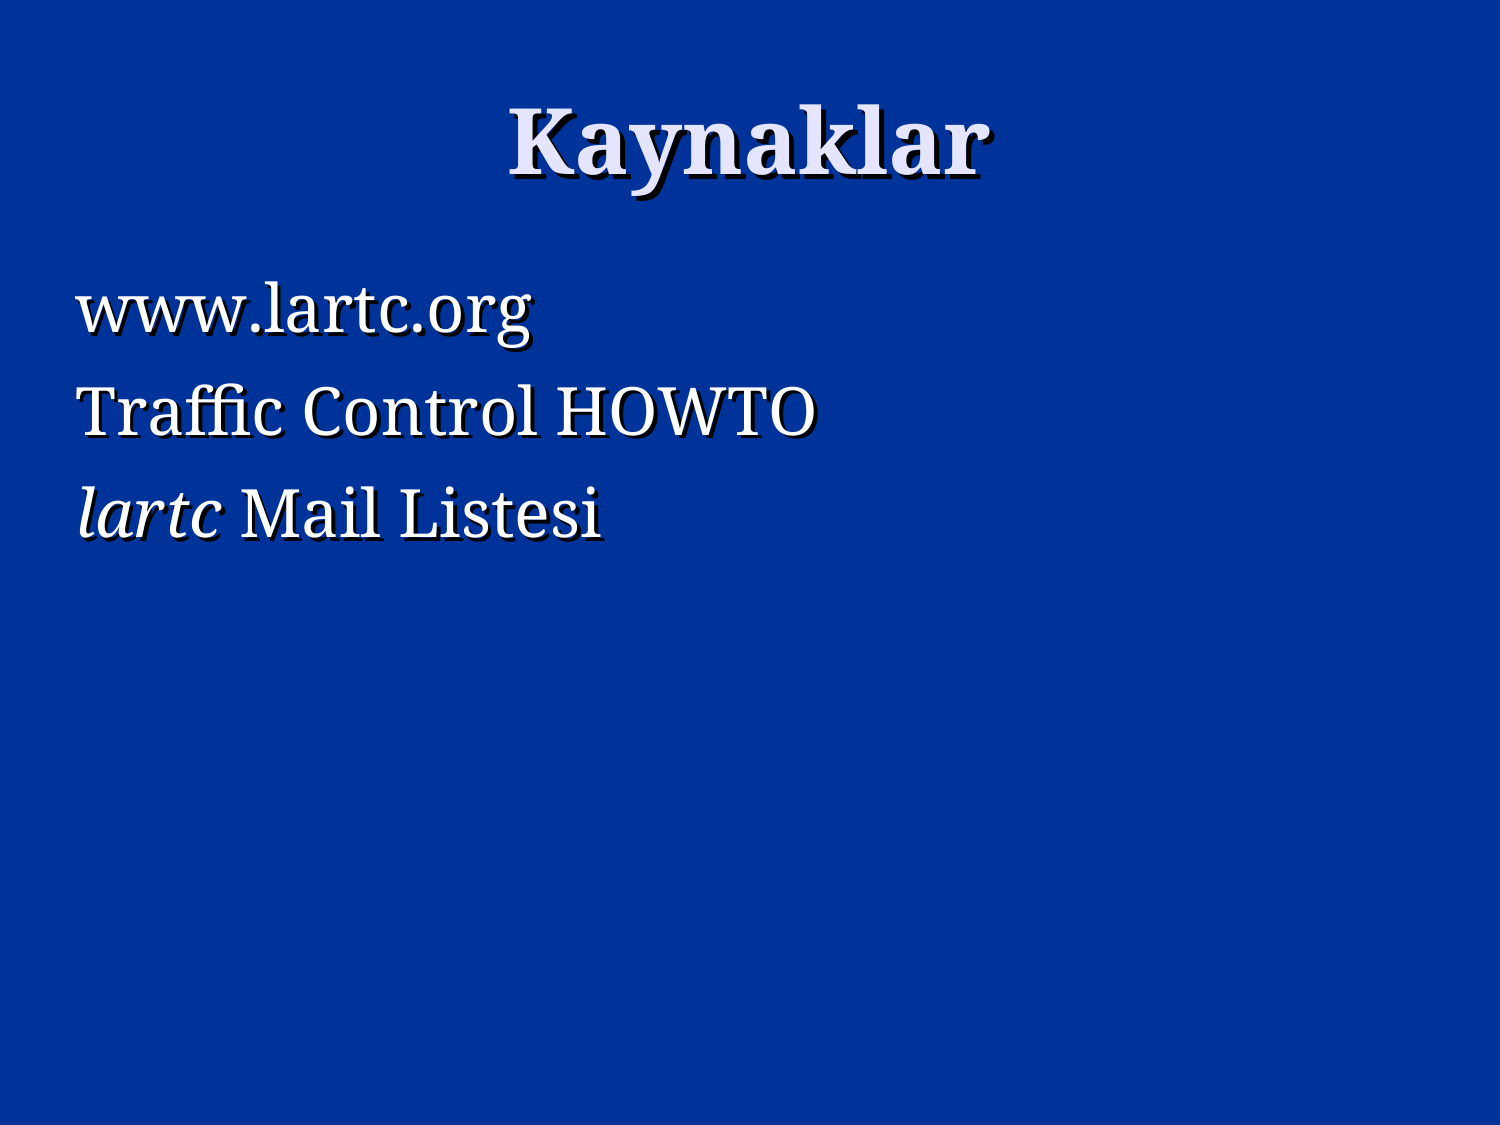

# Kaynaklar
www.lartc.org
Traffic Control HOWTO
lartc Mail Listesi